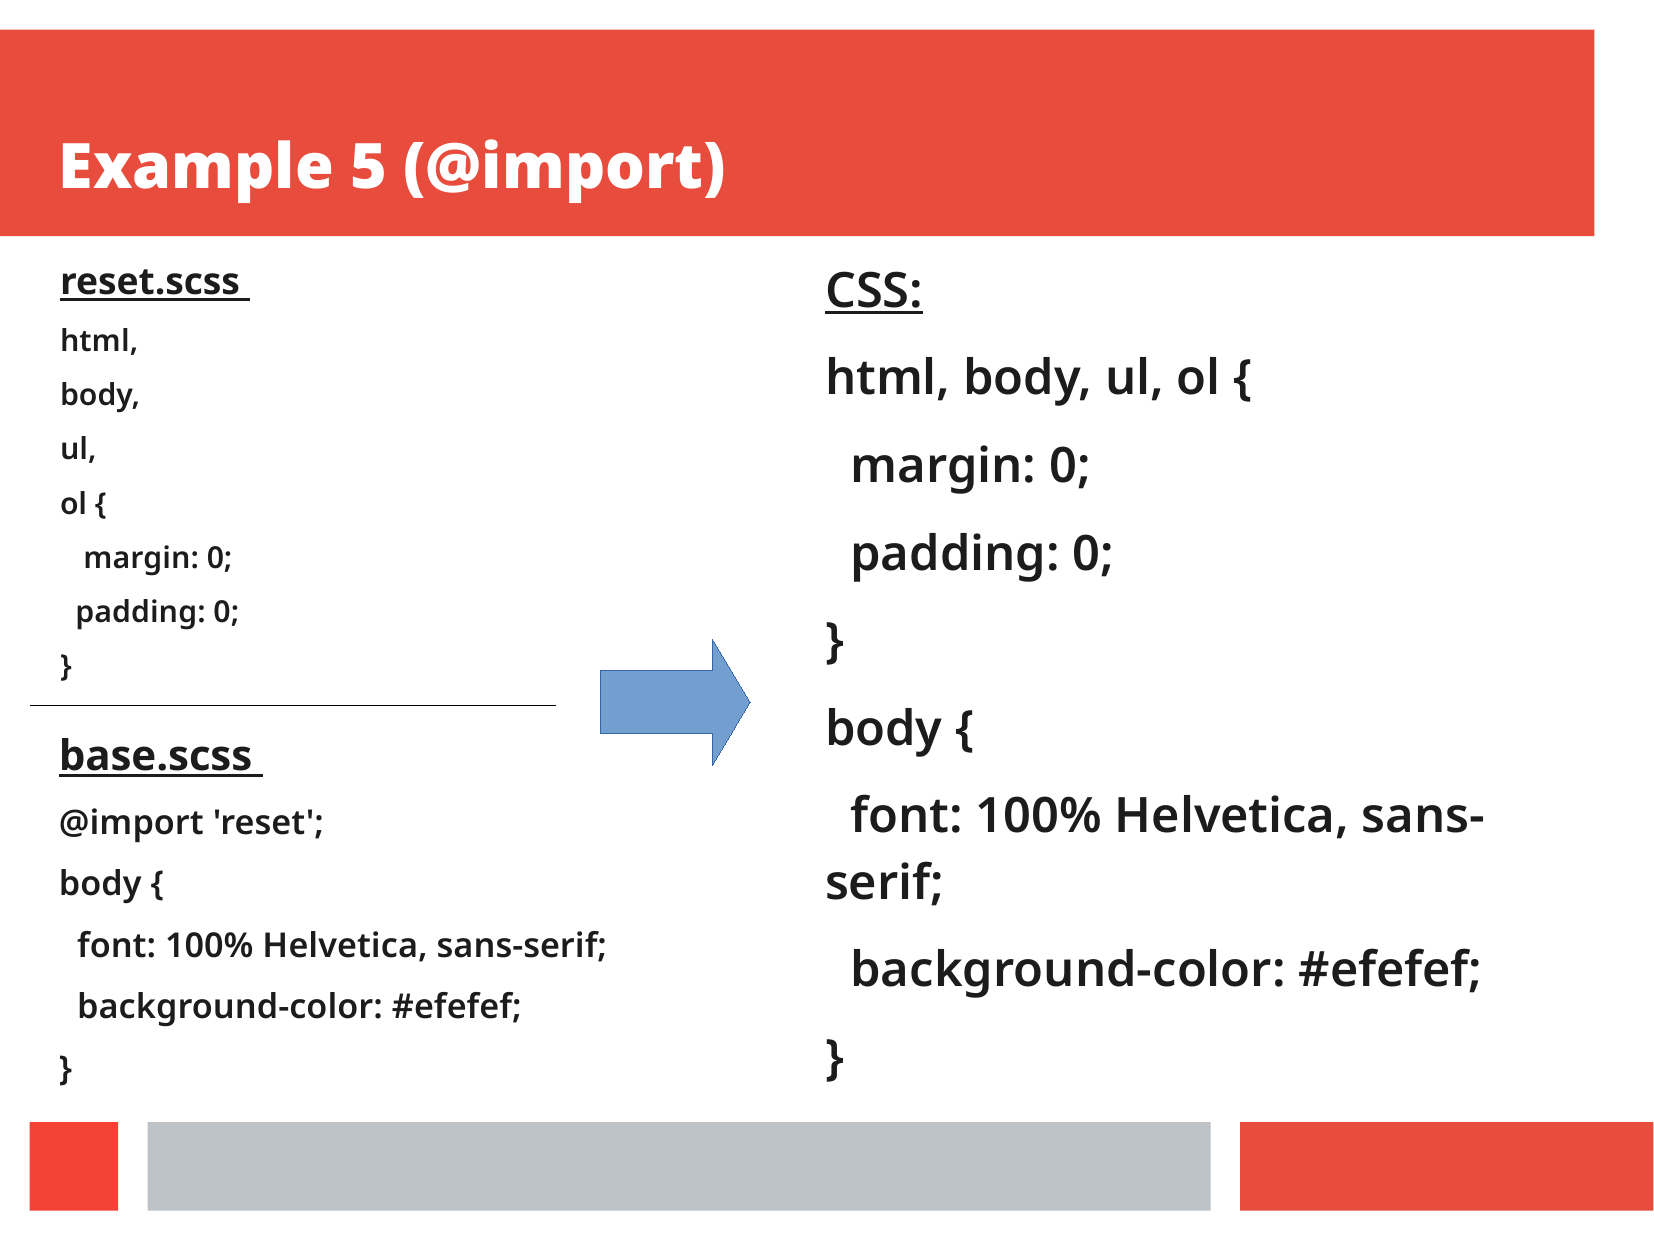

# Example 5 (@import)
reset.scss
html,
body,
ul,
ol {
 margin: 0;
 padding: 0;
}
CSS:
html, body, ul, ol {
 margin: 0;
 padding: 0;
}
body {
 font: 100% Helvetica, sans-serif;
 background-color: #efefef;
}
base.scss
@import 'reset';
body {
 font: 100% Helvetica, sans-serif;
 background-color: #efefef;
}